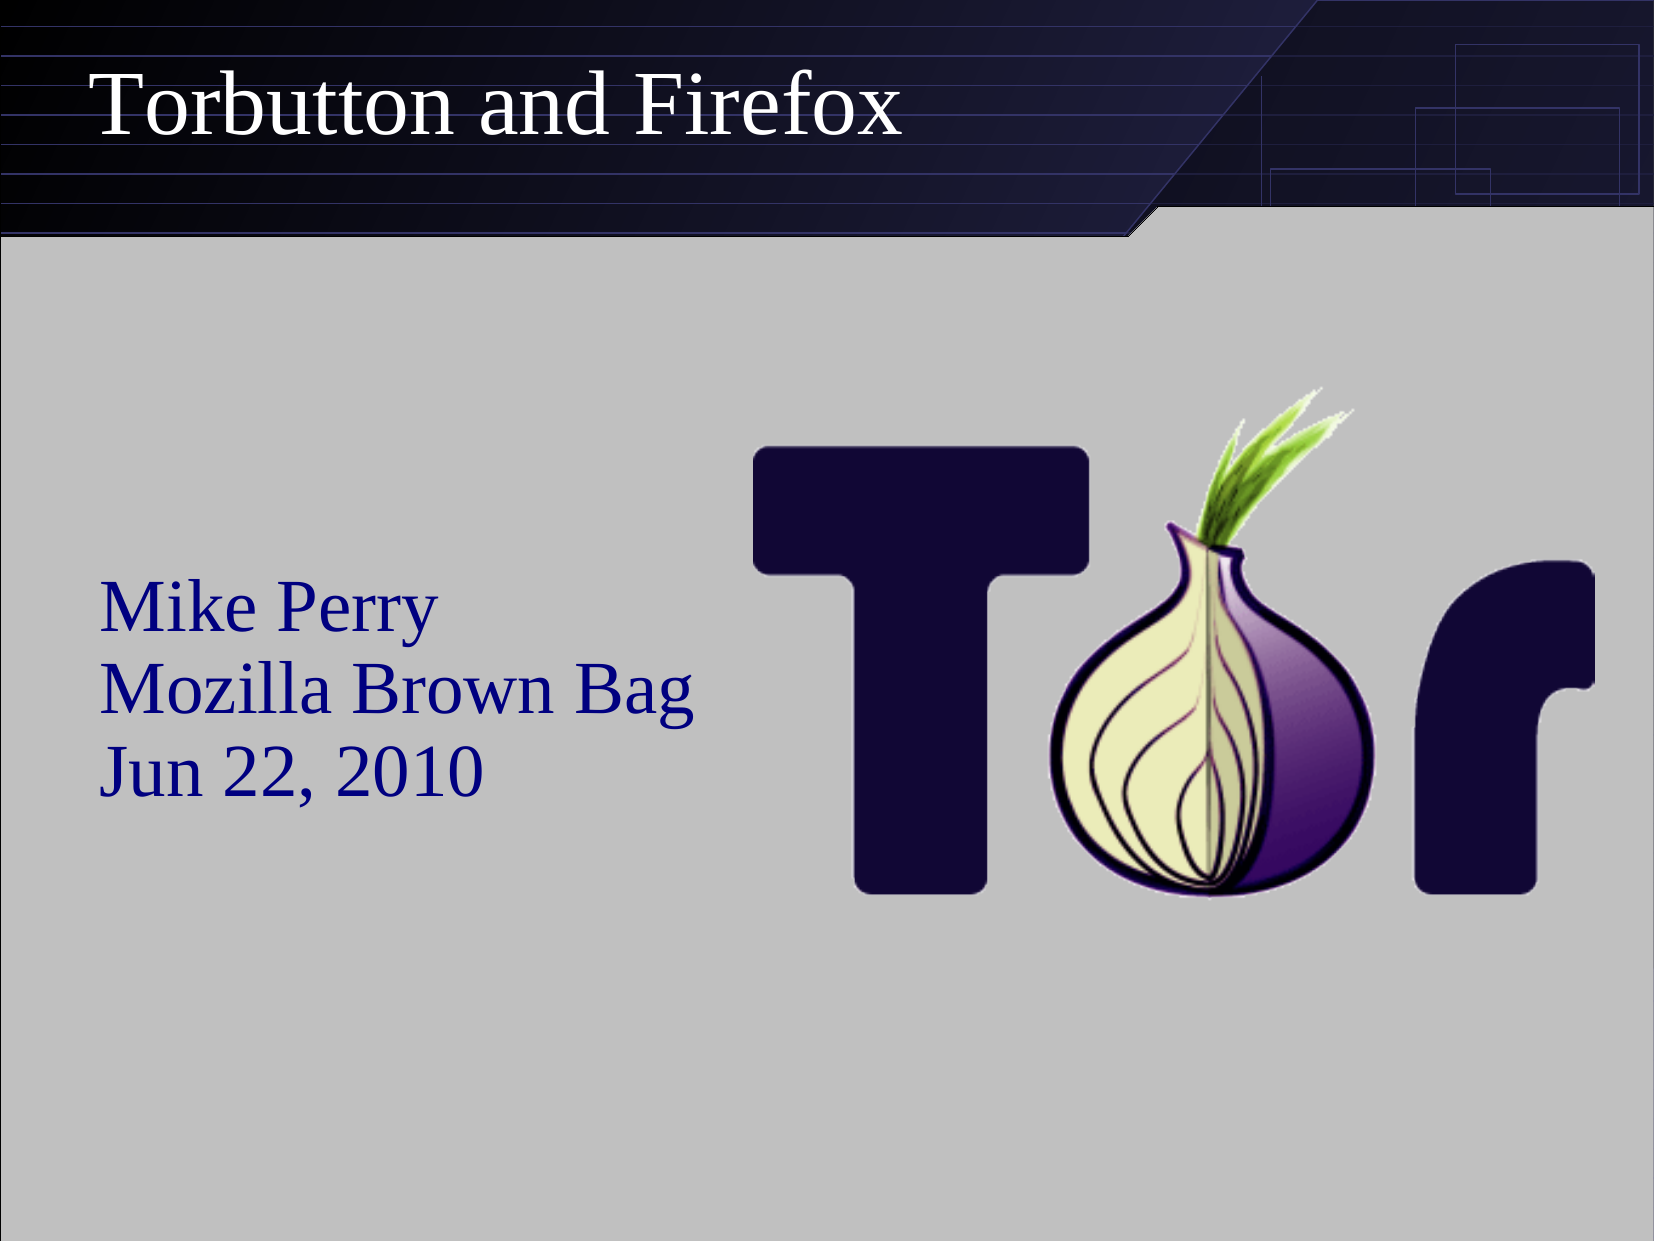

# Torbutton and Firefox
Mike Perry
Mozilla Brown Bag
Jun 22, 2010